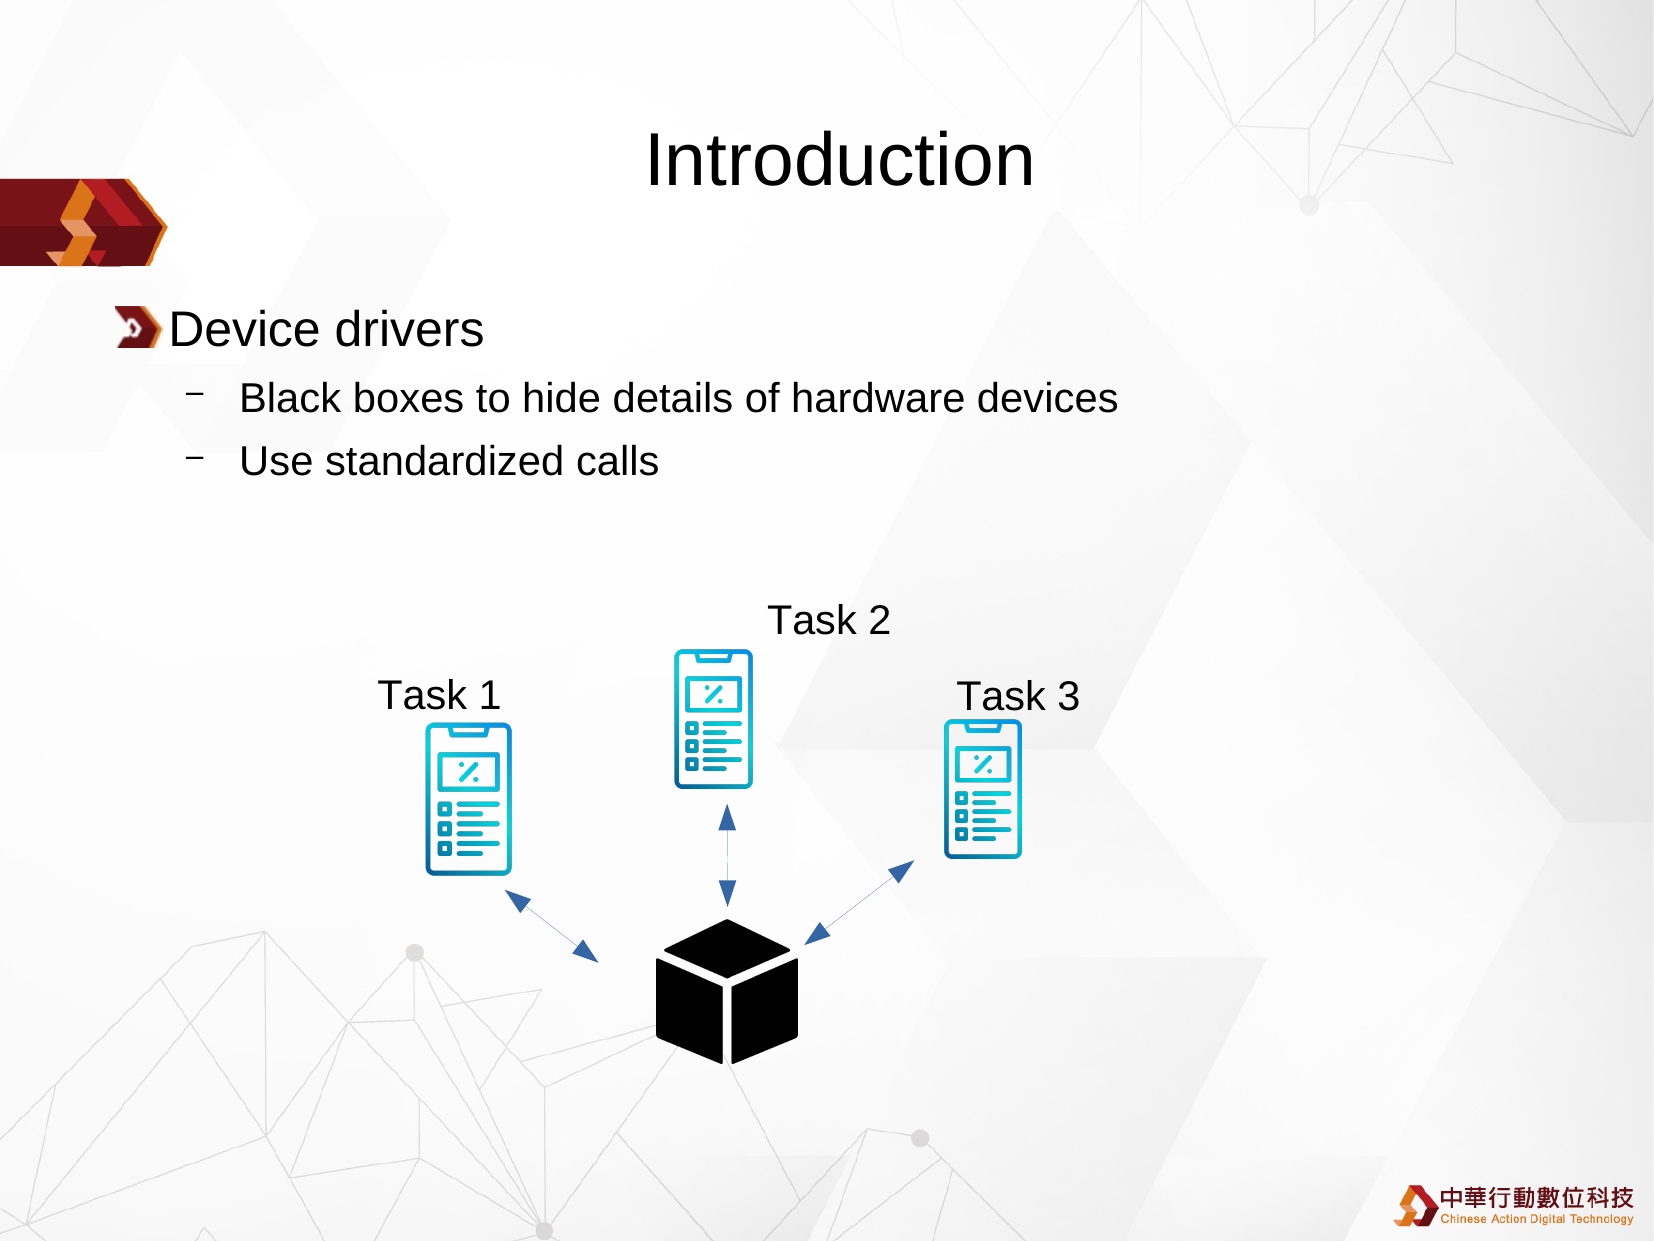

# Introduction
Device drivers
Black boxes to hide details of hardware devices
Use standardized calls
Task 2
Task 1
Task 3